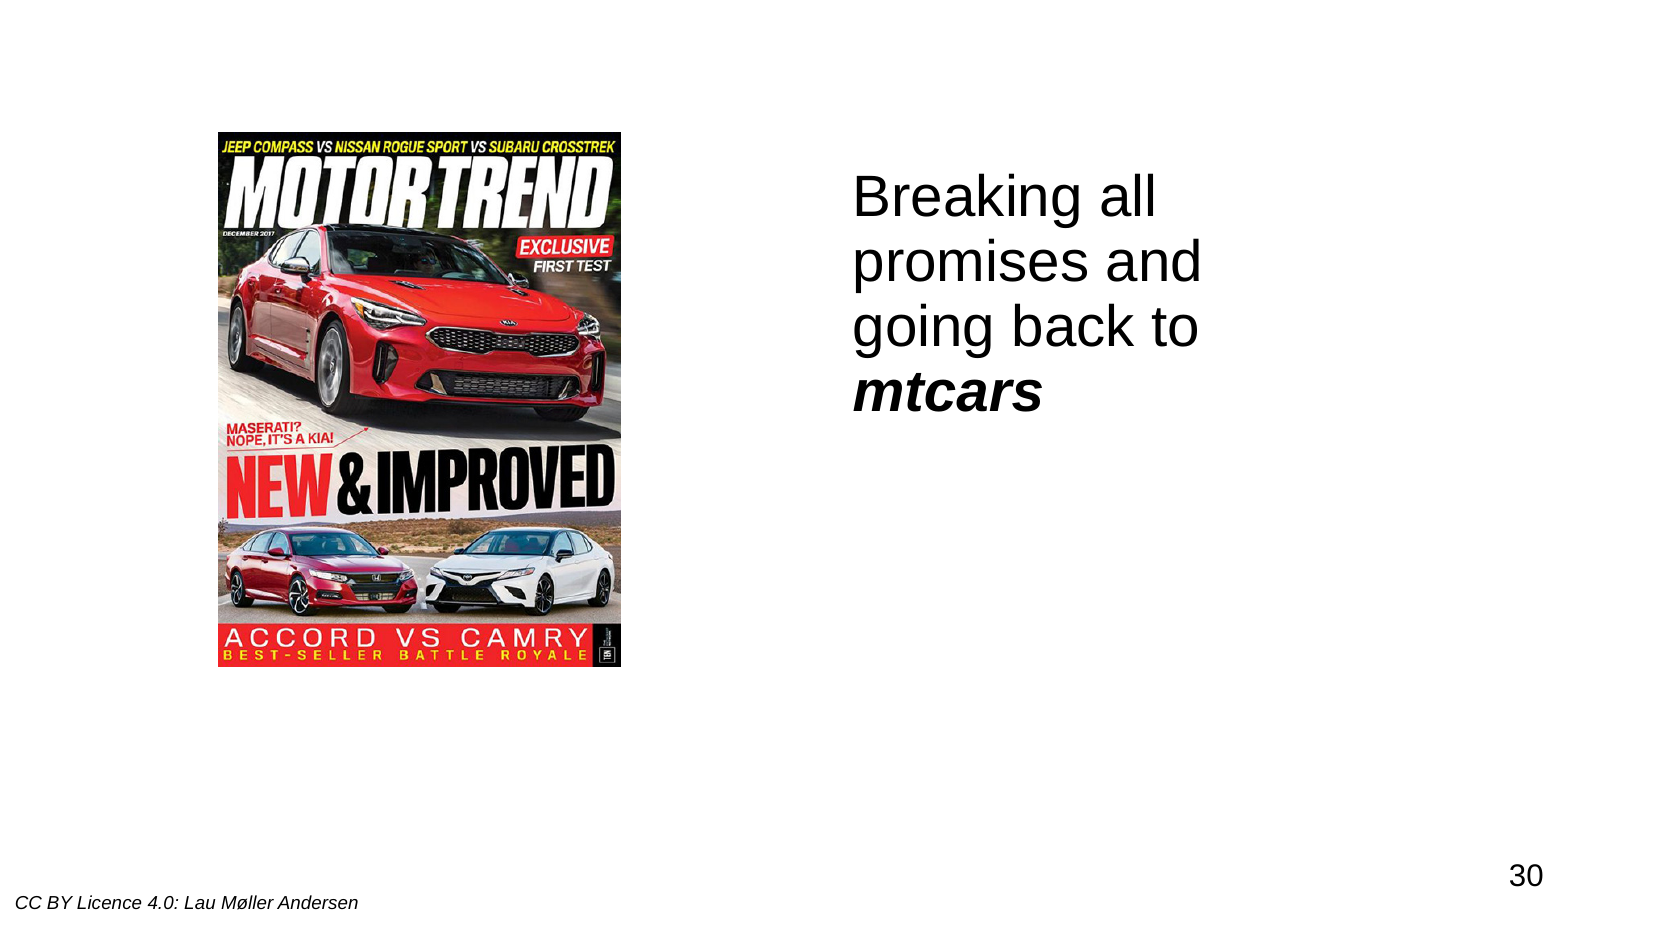

Breaking all promises and going back to mtcars
CC BY Licence 4.0: Lau Møller Andersen